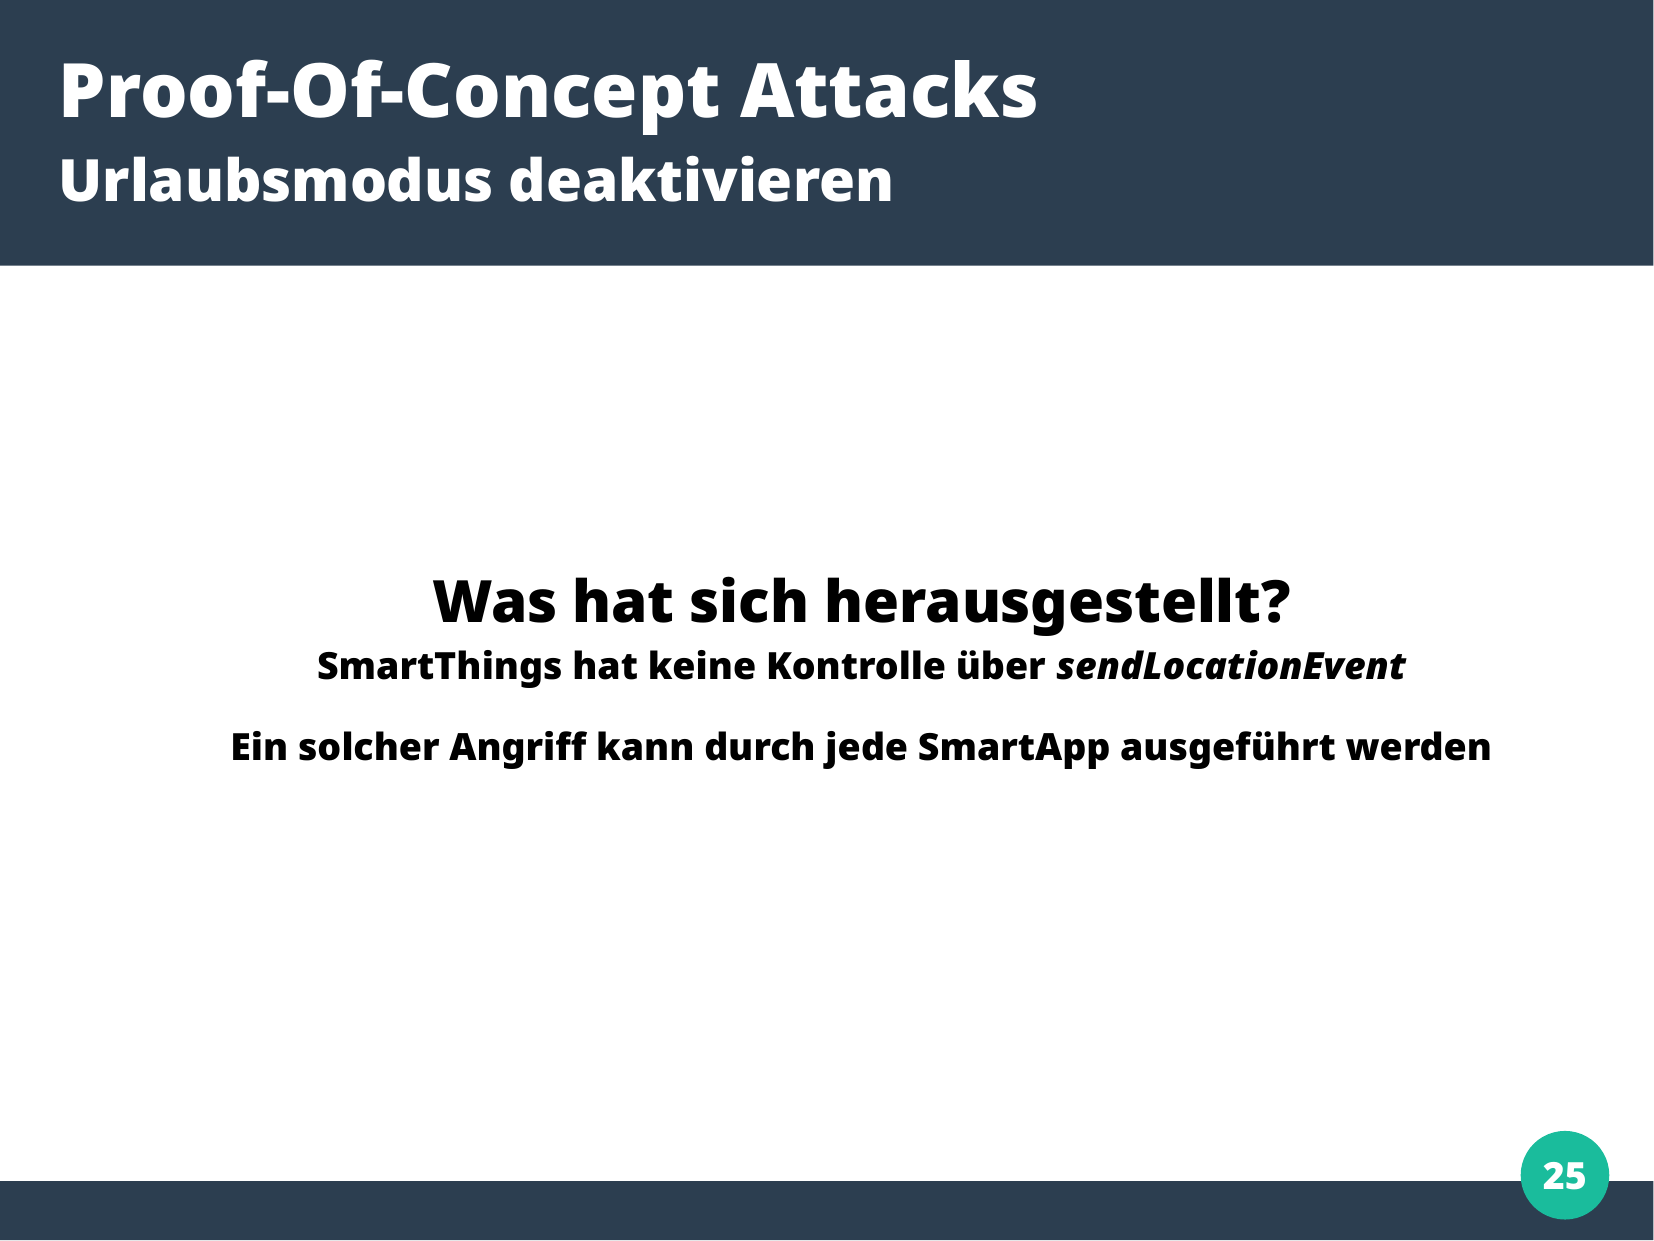

# Proof-Of-Concept Attacks Urlaubsmodus deaktivieren
Was hat sich herausgestellt?
SmartThings hat keine Kontrolle über sendLocationEvent
Ein solcher Angriff kann durch jede SmartApp ausgeführt werden
25